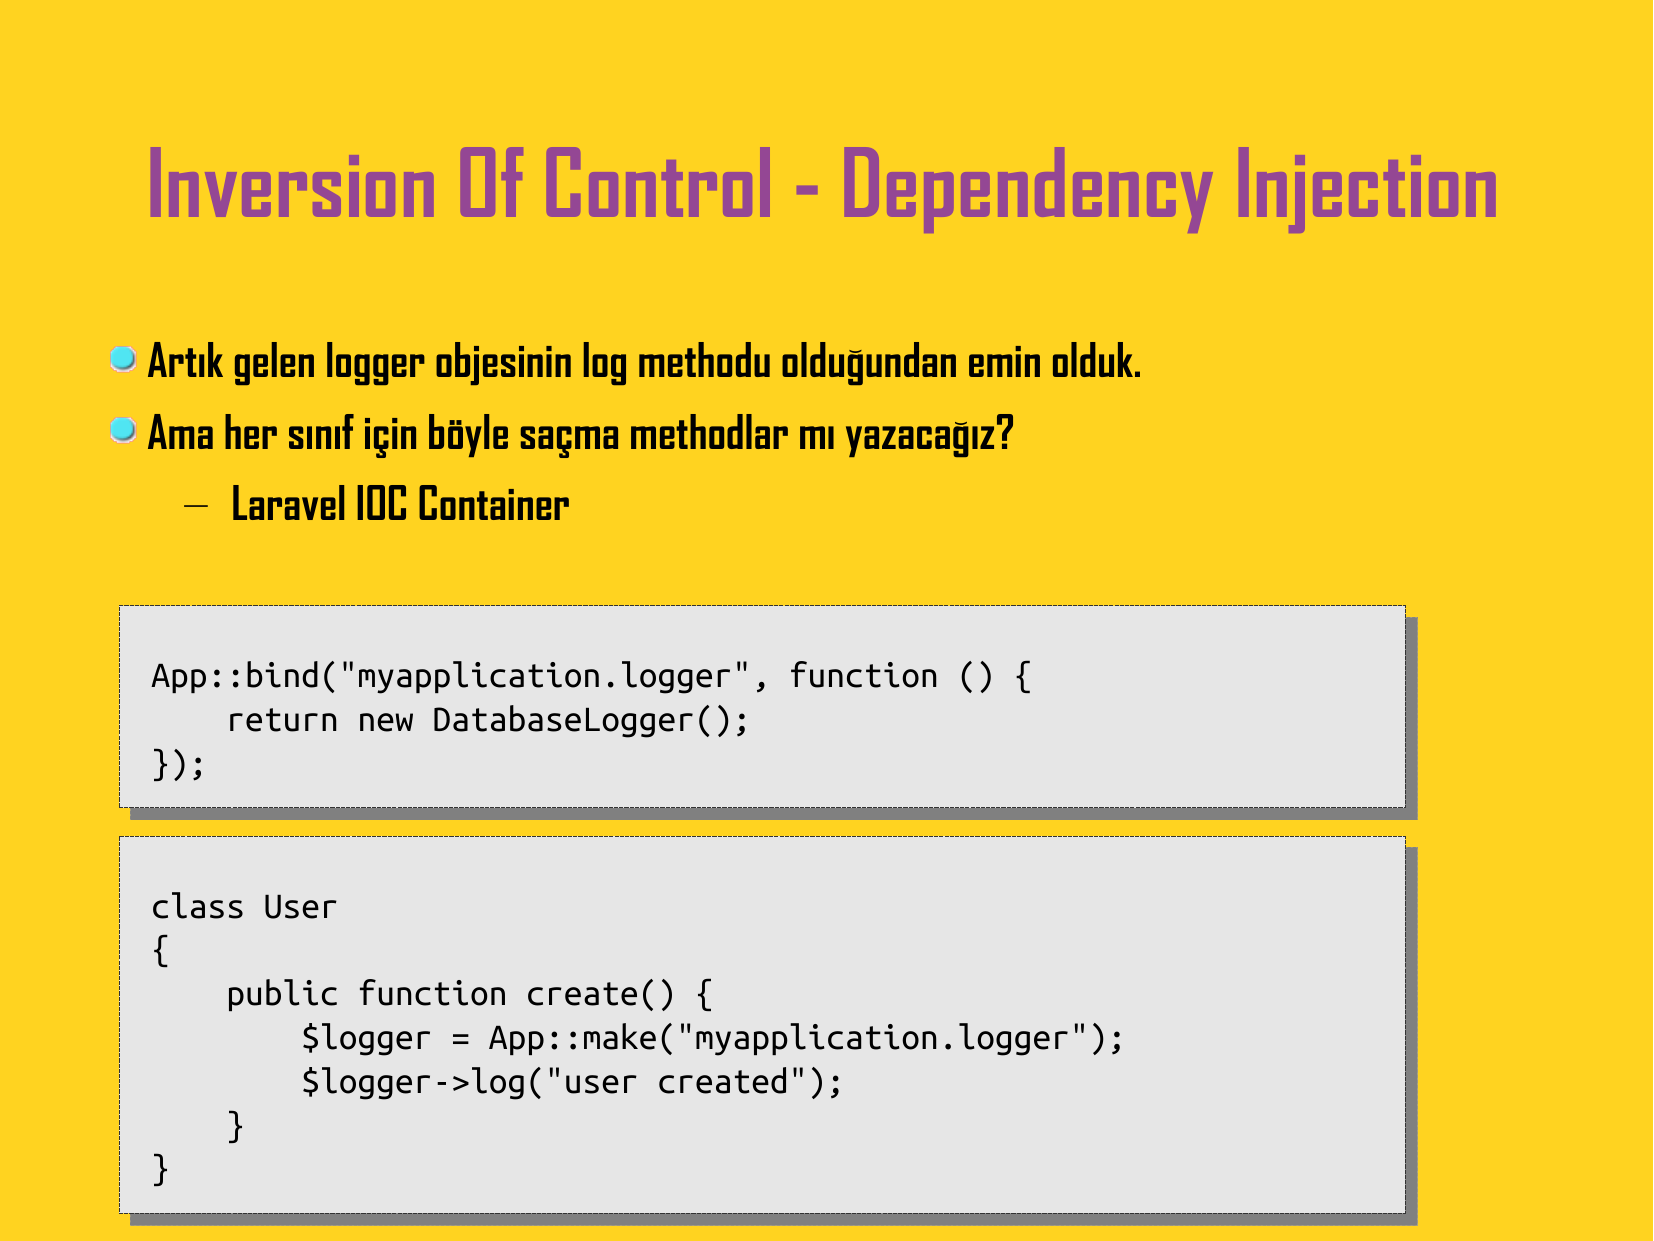

Inversion Of Control - Dependency Injection
 Artık gelen logger objesinin log methodu olduğundan emin olduk.
 Ama her sınıf için böyle saçma methodlar mı yazacağız?
Laravel IOC Container
App::bind("myapplication.logger", function () {
	return new DatabaseLogger();
});
class User
{
 public function create() {
		$logger = App::make("myapplication.logger");
		$logger->log("user created");
	}
}